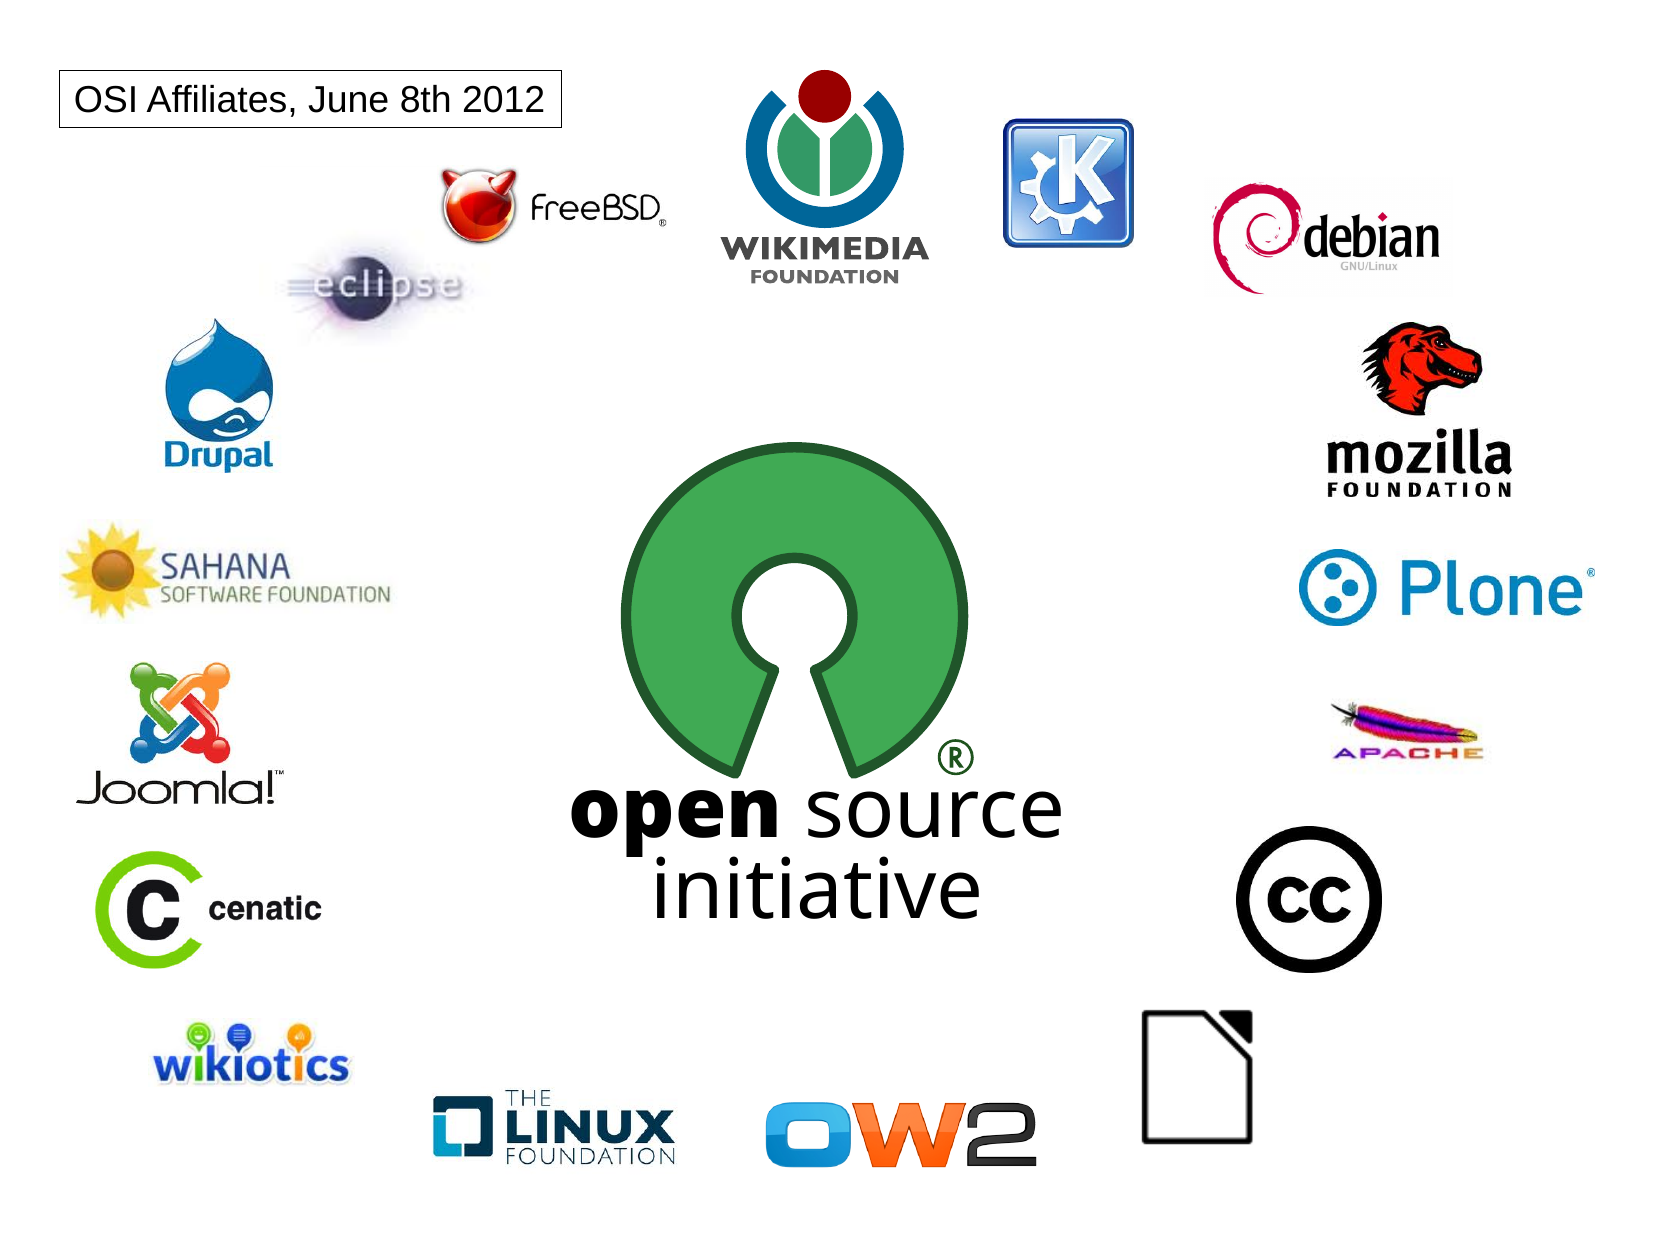

OSI Affiliates, June 8th 2012
open source
initiative